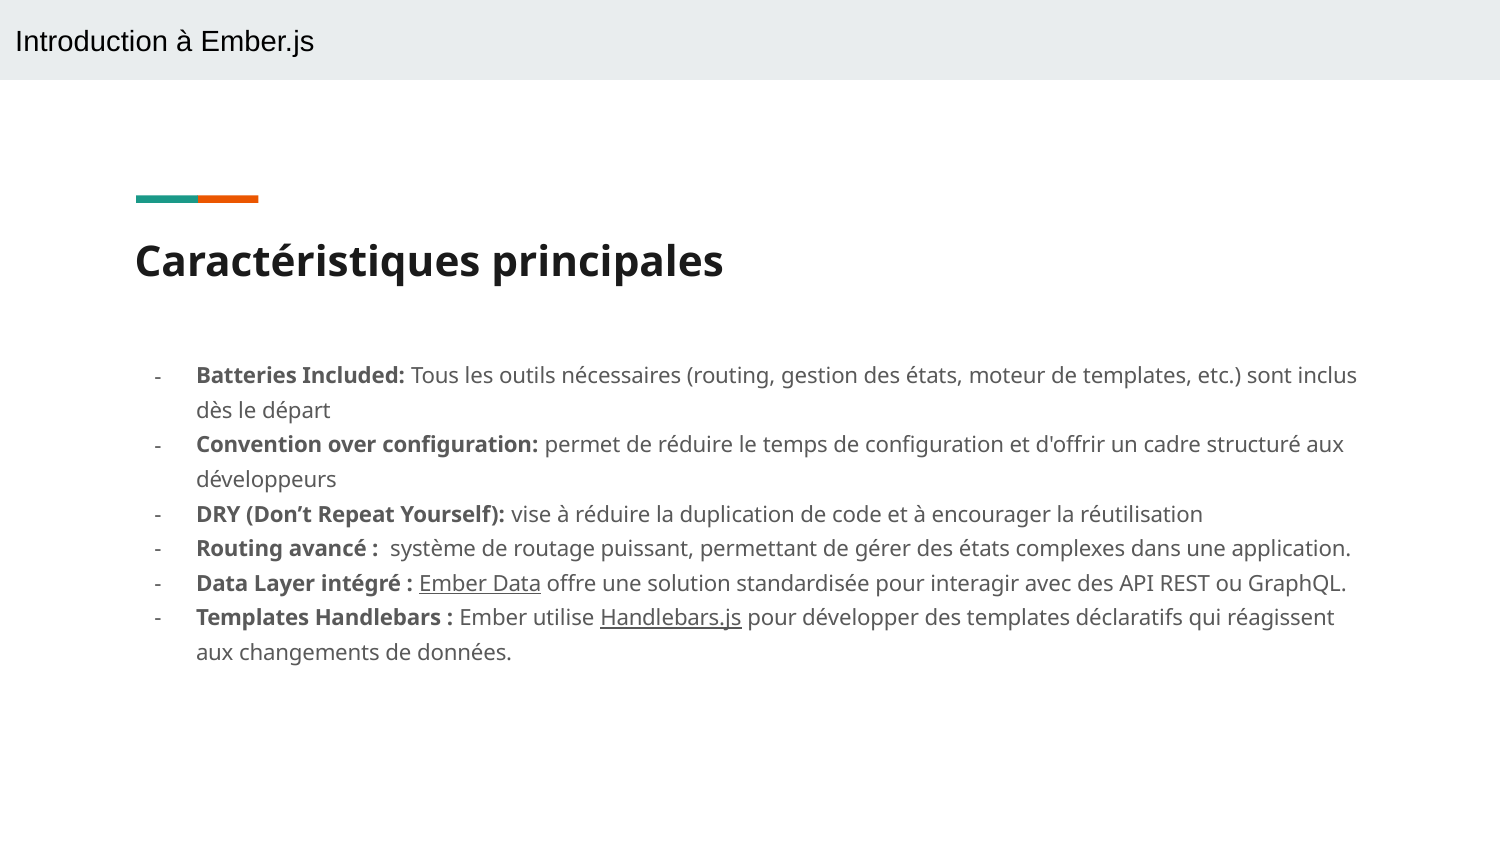

# Caractéristiques principales
Batteries Included: Tous les outils nécessaires (routing, gestion des états, moteur de templates, etc.) sont inclus dès le départ
Convention over configuration: permet de réduire le temps de configuration et d'offrir un cadre structuré aux développeurs
DRY (Don’t Repeat Yourself): vise à réduire la duplication de code et à encourager la réutilisation
Routing avancé : système de routage puissant, permettant de gérer des états complexes dans une application.
Data Layer intégré : Ember Data offre une solution standardisée pour interagir avec des API REST ou GraphQL.
Templates Handlebars : Ember utilise Handlebars.js pour développer des templates déclaratifs qui réagissent aux changements de données.